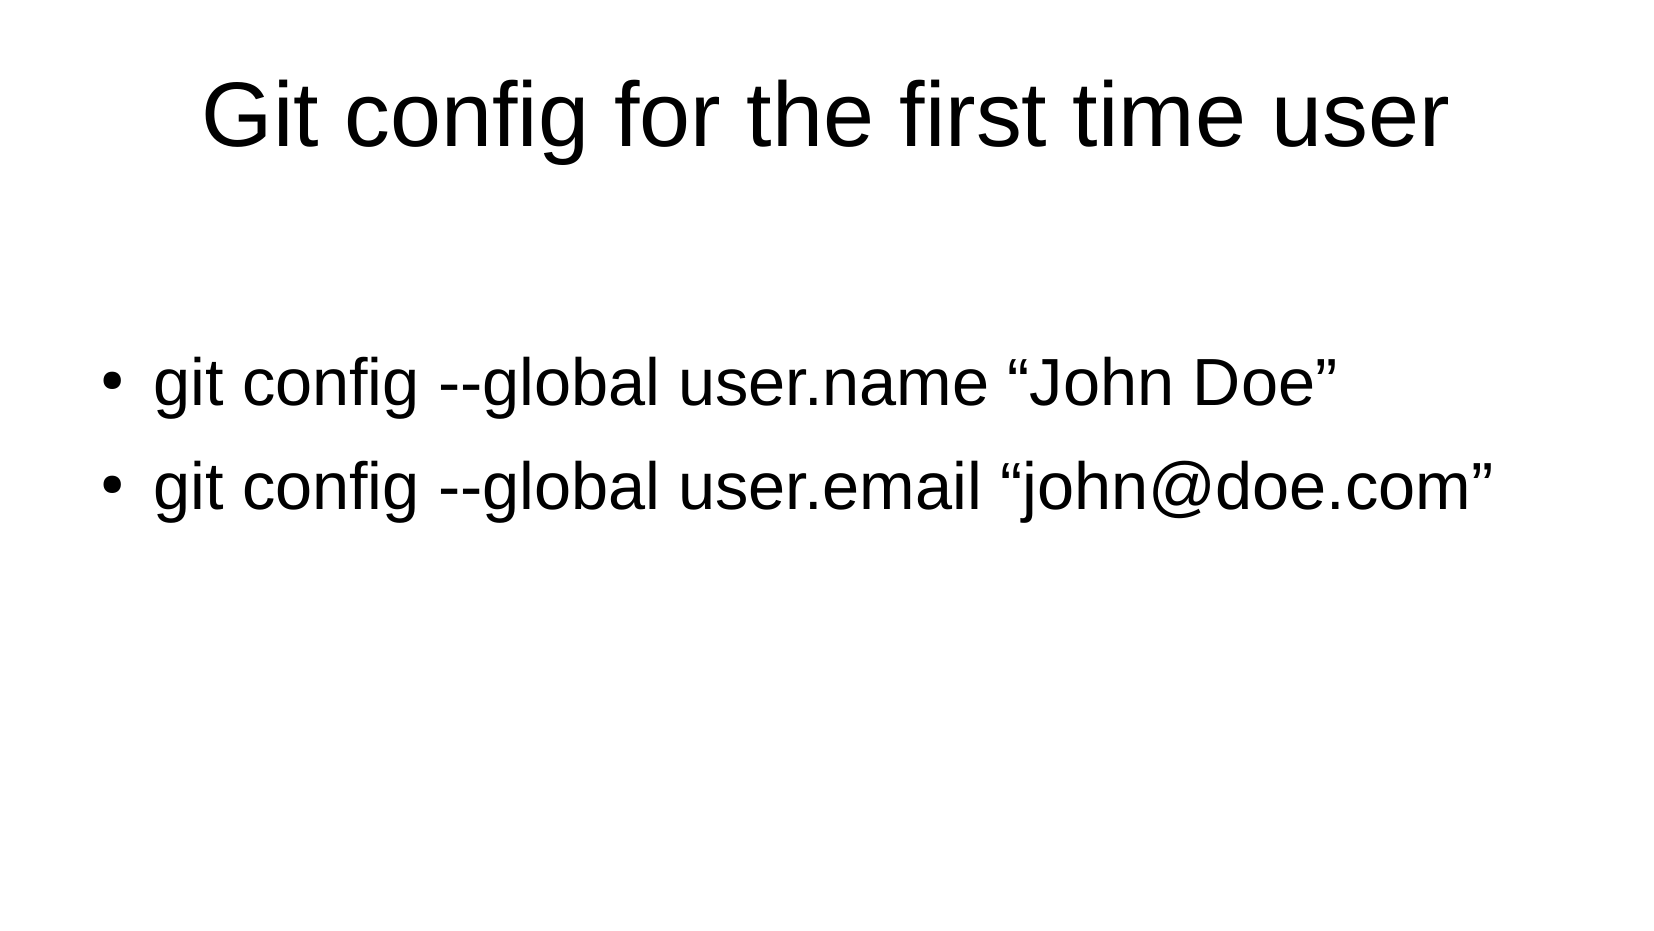

# Git config for the first time user
git config --global user.name “John Doe”
git config --global user.email “john@doe.com”